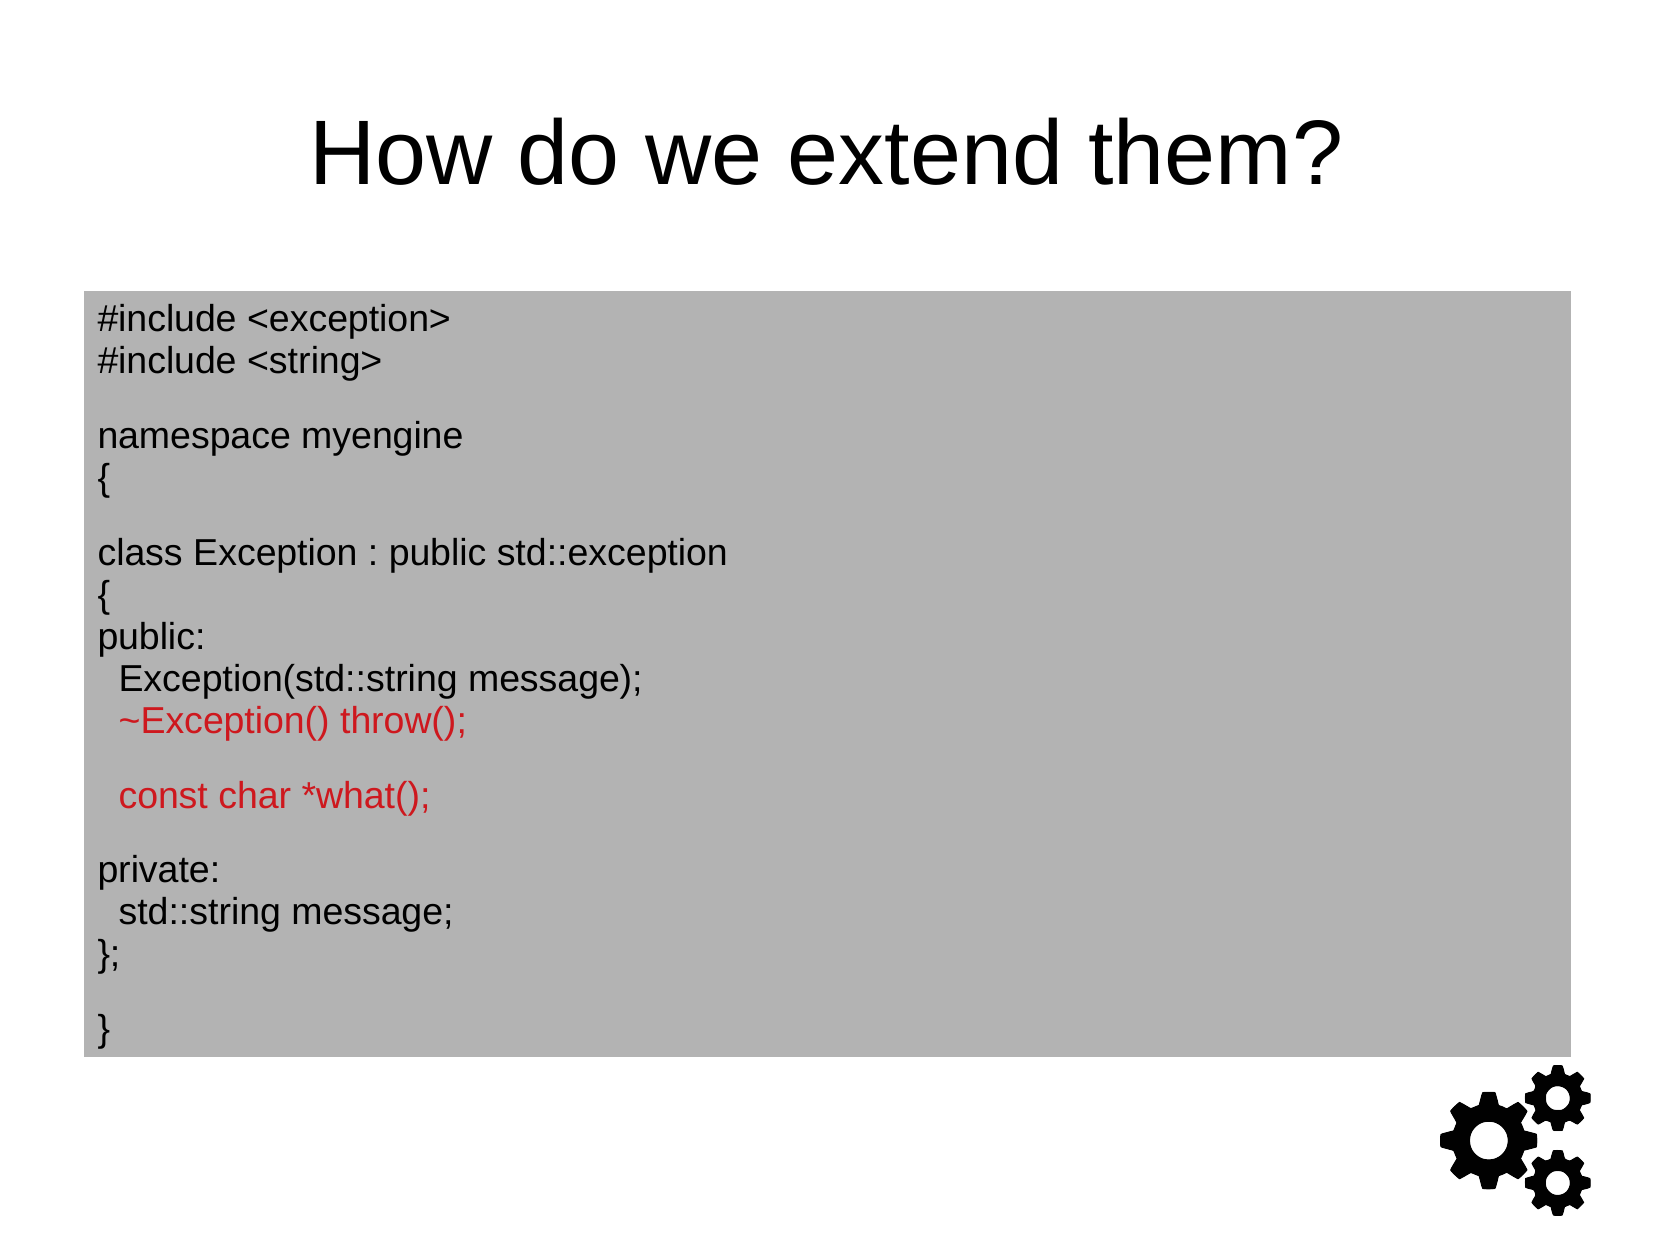

# How do we extend them?
| #include <exception> #include <string> namespace myengine { class Exception : public std::exception { public: Exception(std::string message); ~Exception() throw(); const char \*what(); private: std::string message; }; } |
| --- |